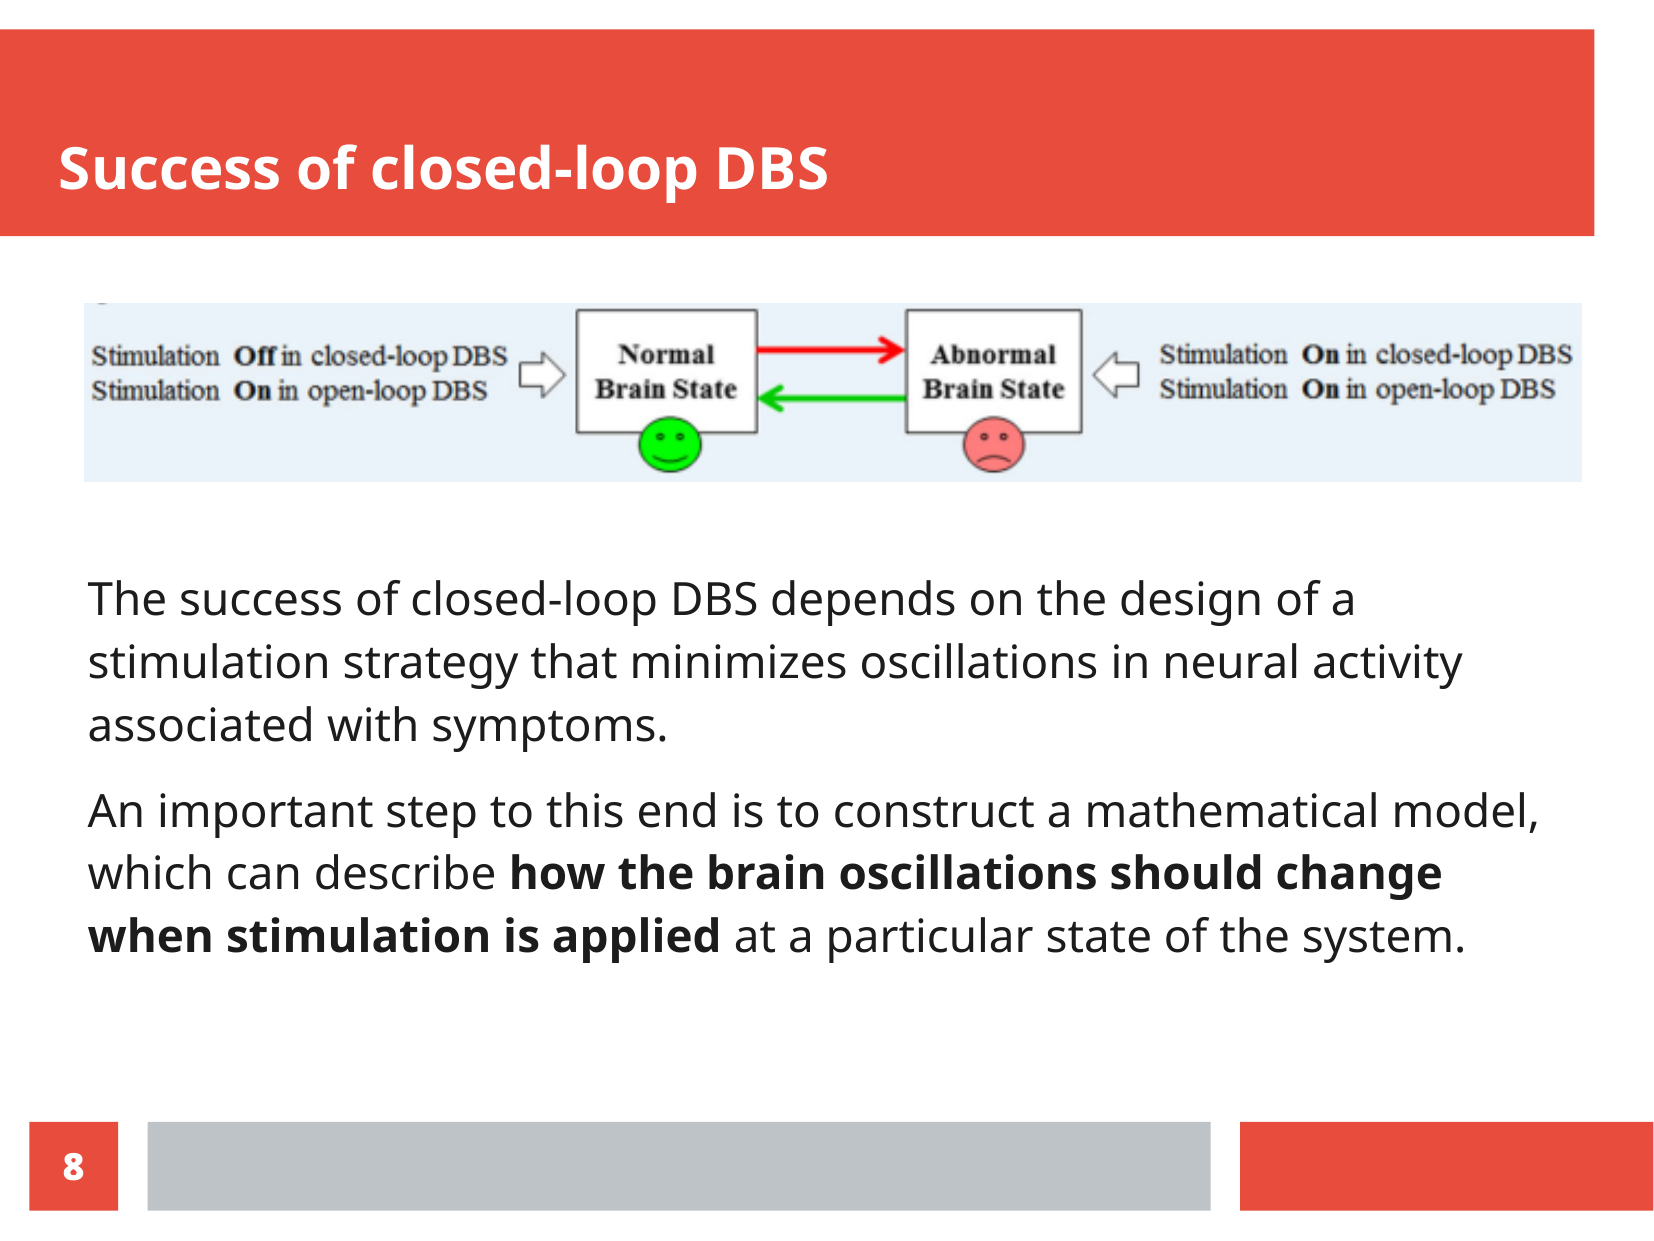

# Success of closed-loop DBS
The success of closed-loop DBS depends on the design of a stimulation strategy that minimizes oscillations in neural activity associated with symptoms.
An important step to this end is to construct a mathematical model, which can describe how the brain oscillations should change when stimulation is applied at a particular state of the system.
8